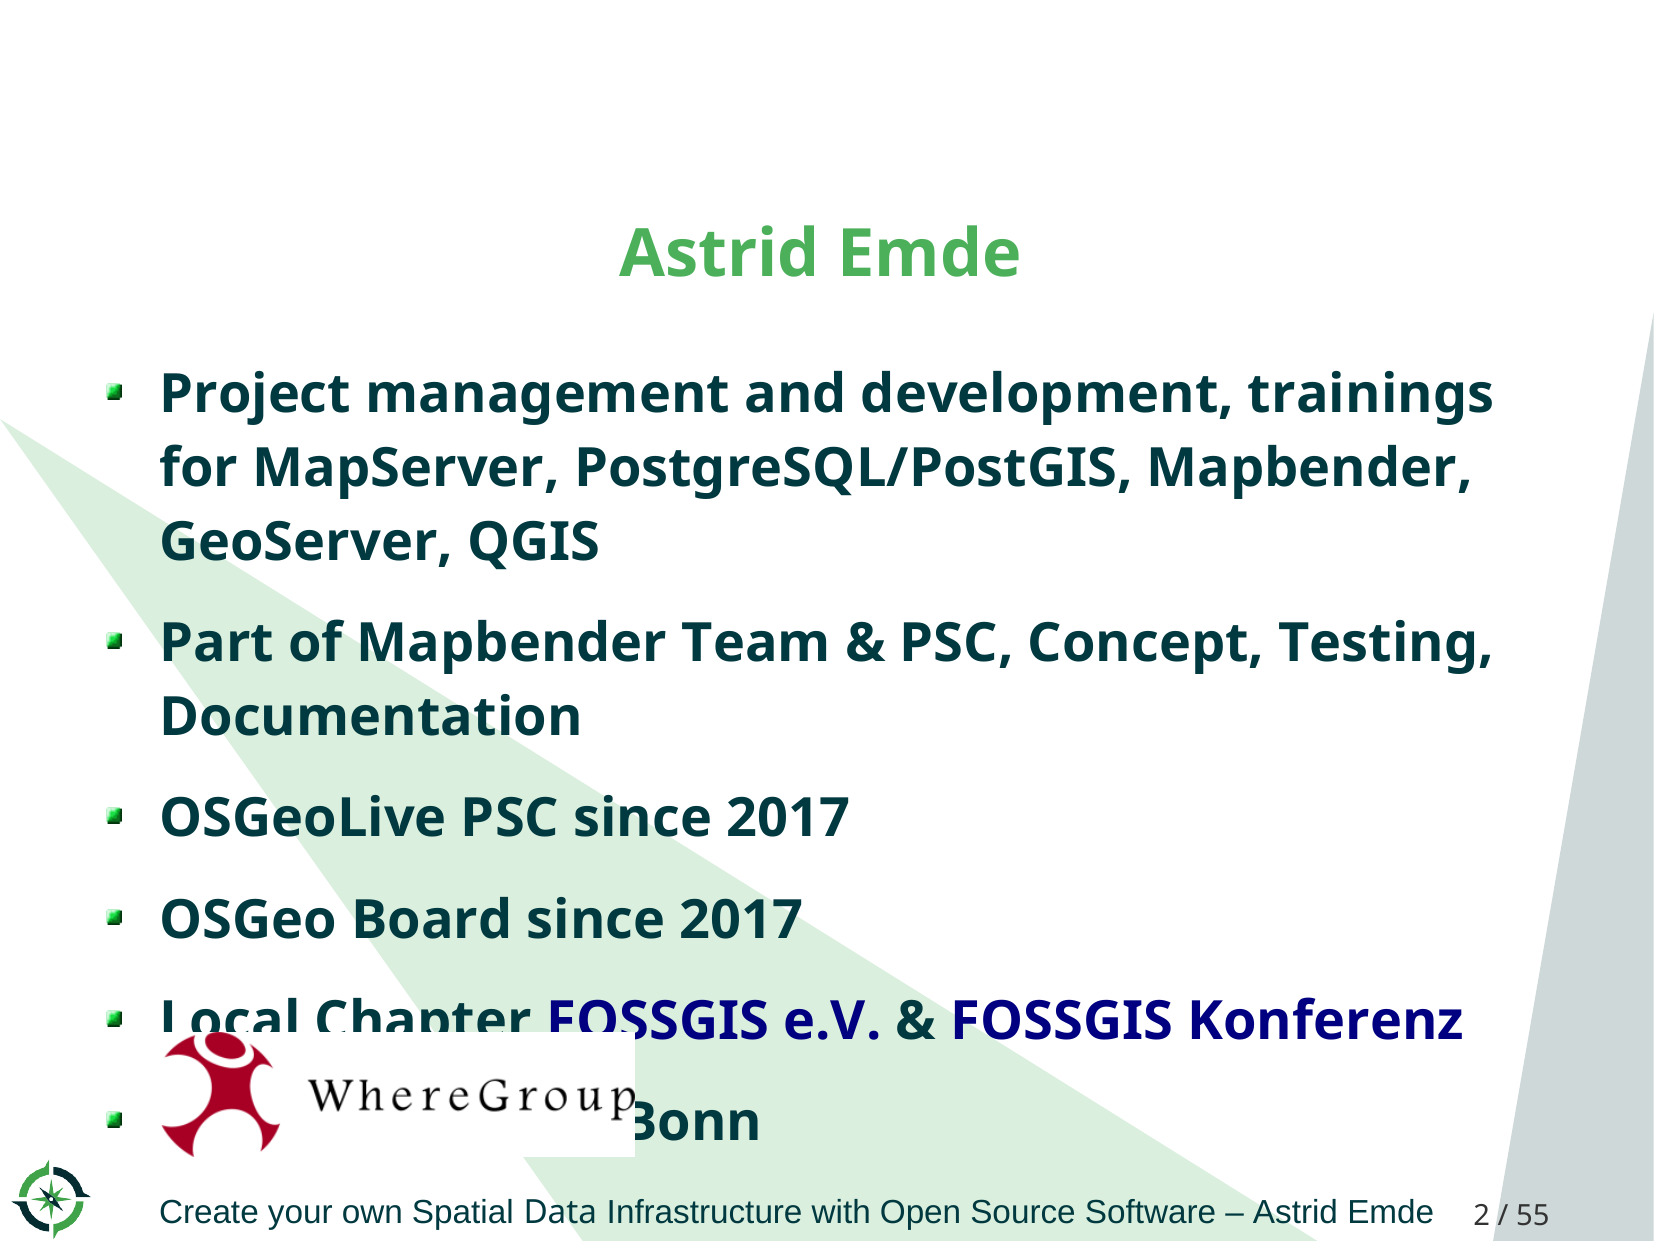

# Astrid Emde
Project management and development, trainings for MapServer, PostgreSQL/PostGIS, Mapbender, GeoServer, QGIS
Part of Mapbender Team & PSC, Concept, Testing, Documentation
OSGeoLive PSC since 2017
OSGeo Board since 2017
Local Chapter FOSSGIS e.V. & FOSSGIS Konferenz
 Bonn